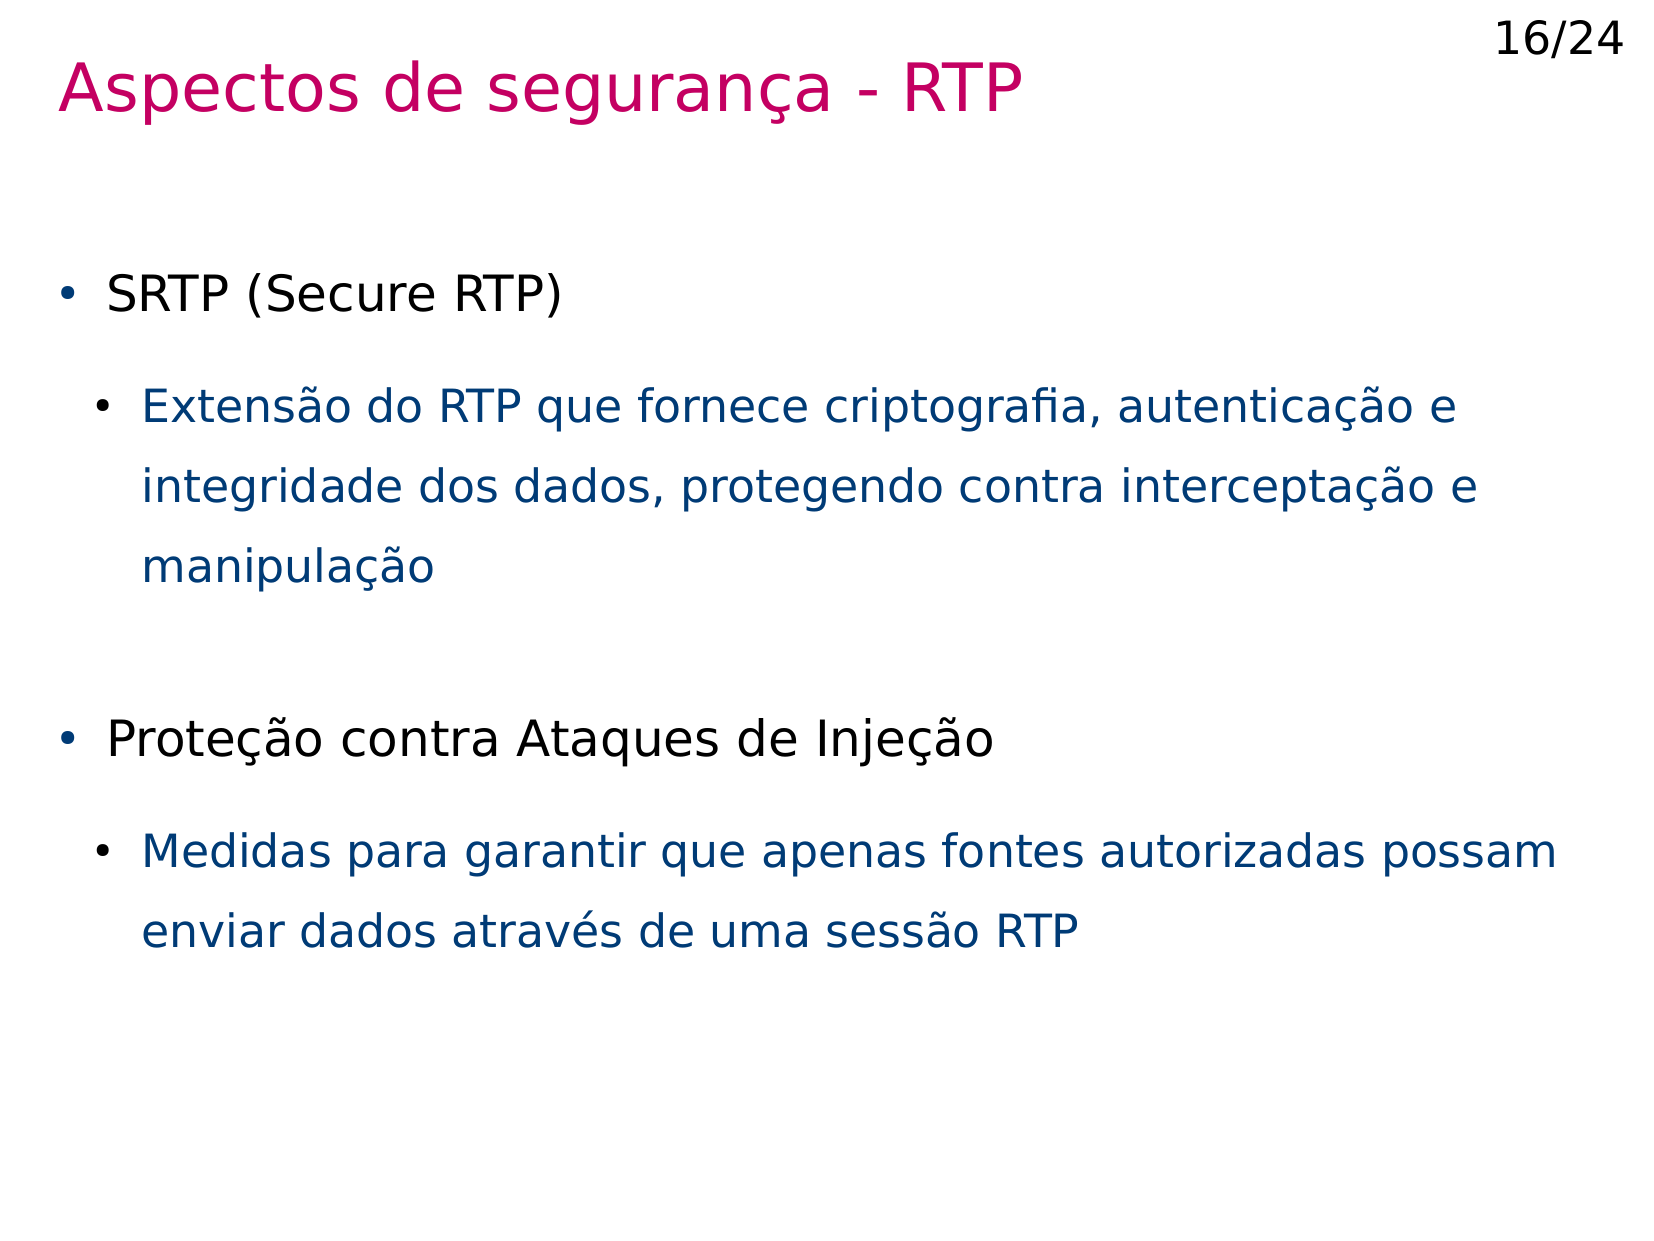

16
# Aspectos de segurança - RTP
SRTP (Secure RTP)
Extensão do RTP que fornece criptografia, autenticação e integridade dos dados, protegendo contra interceptação e manipulação
Proteção contra Ataques de Injeção
Medidas para garantir que apenas fontes autorizadas possam enviar dados através de uma sessão RTP